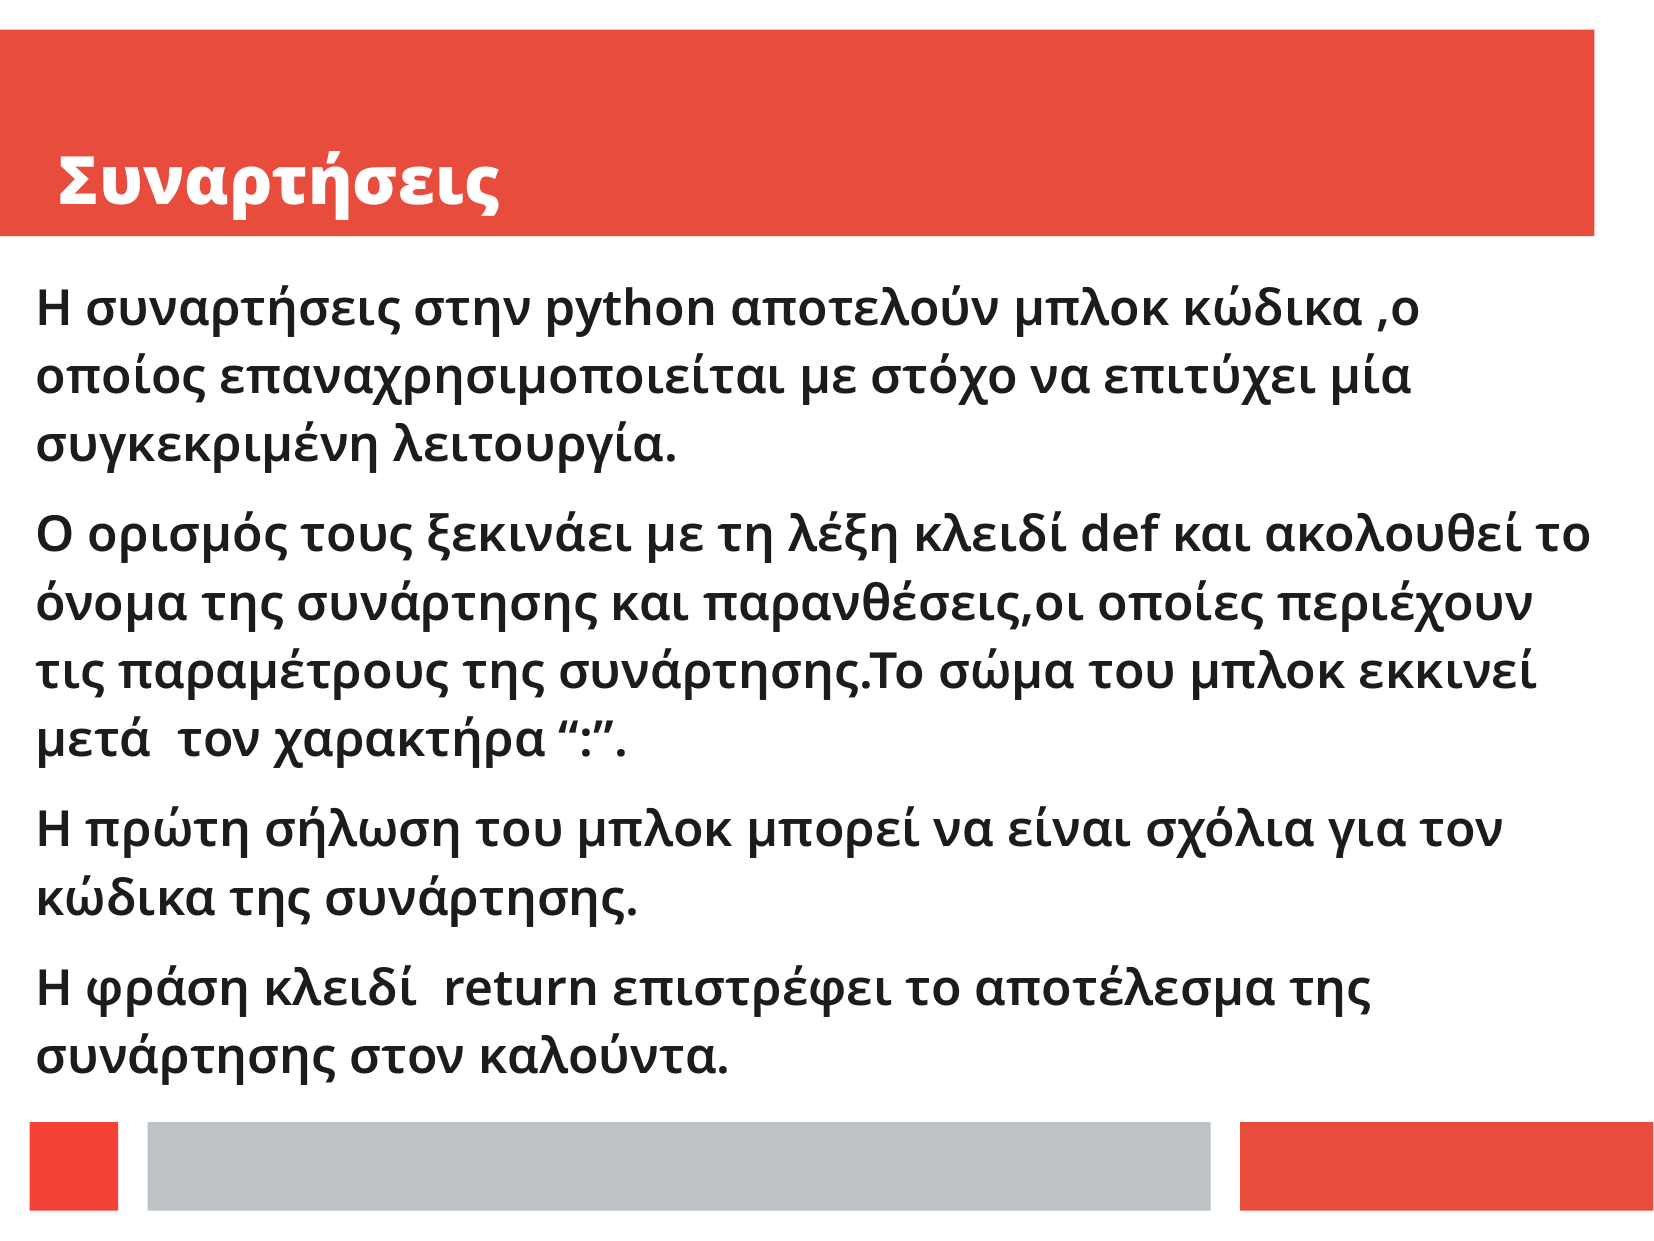

# Συναρτήσεις
H συναρτήσεις στην python αποτελούν μπλοκ κώδικα ,ο οποίος επαναχρησιμοποιείται με στόχο να επιτύχει μία συγκεκριμένη λειτουργία.
Ο ορισμός τους ξεκινάει με τη λέξη κλειδί def και ακολουθεί το όνομα της συνάρτησης και παρανθέσεις,οι οποίες περιέχουν τις παραμέτρους της συνάρτησης.Το σώμα του μπλοκ εκκινεί μετά τον χαρακτήρα “:”.
Η πρώτη σήλωση του μπλοκ μπορεί να είναι σχόλια για τον κώδικα της συνάρτησης.
Η φράση κλειδί return επιστρέφει το αποτέλεσμα της συνάρτησης στον καλούντα.